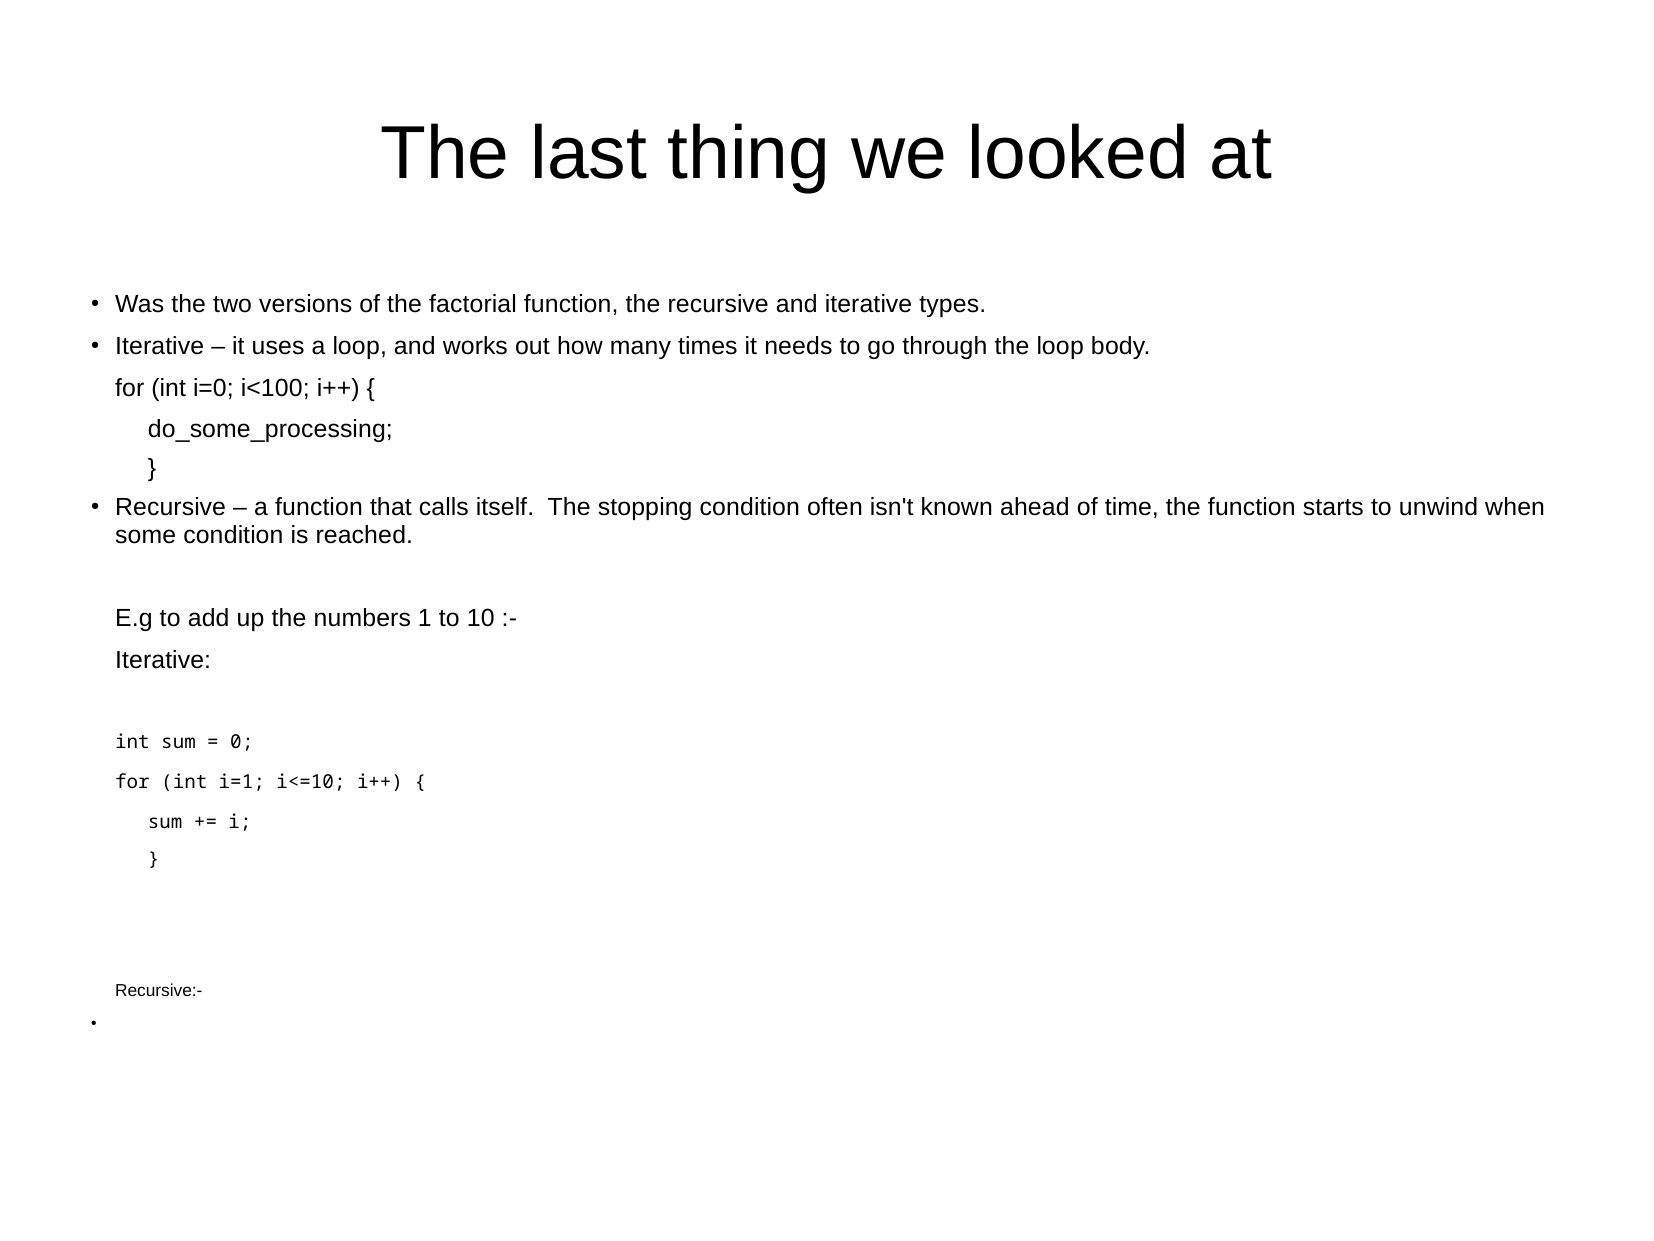

# The last thing we looked at
Was the two versions of the factorial function, the recursive and iterative types.
Iterative – it uses a loop, and works out how many times it needs to go through the loop body.
for (int i=0; i<100; i++) {
do_some_processing;
}
Recursive – a function that calls itself. The stopping condition often isn't known ahead of time, the function starts to unwind when some condition is reached.
E.g to add up the numbers 1 to 10 :-
Iterative:
int sum = 0;
for (int i=1; i<=10; i++) {
sum += i;
}
Recursive:-